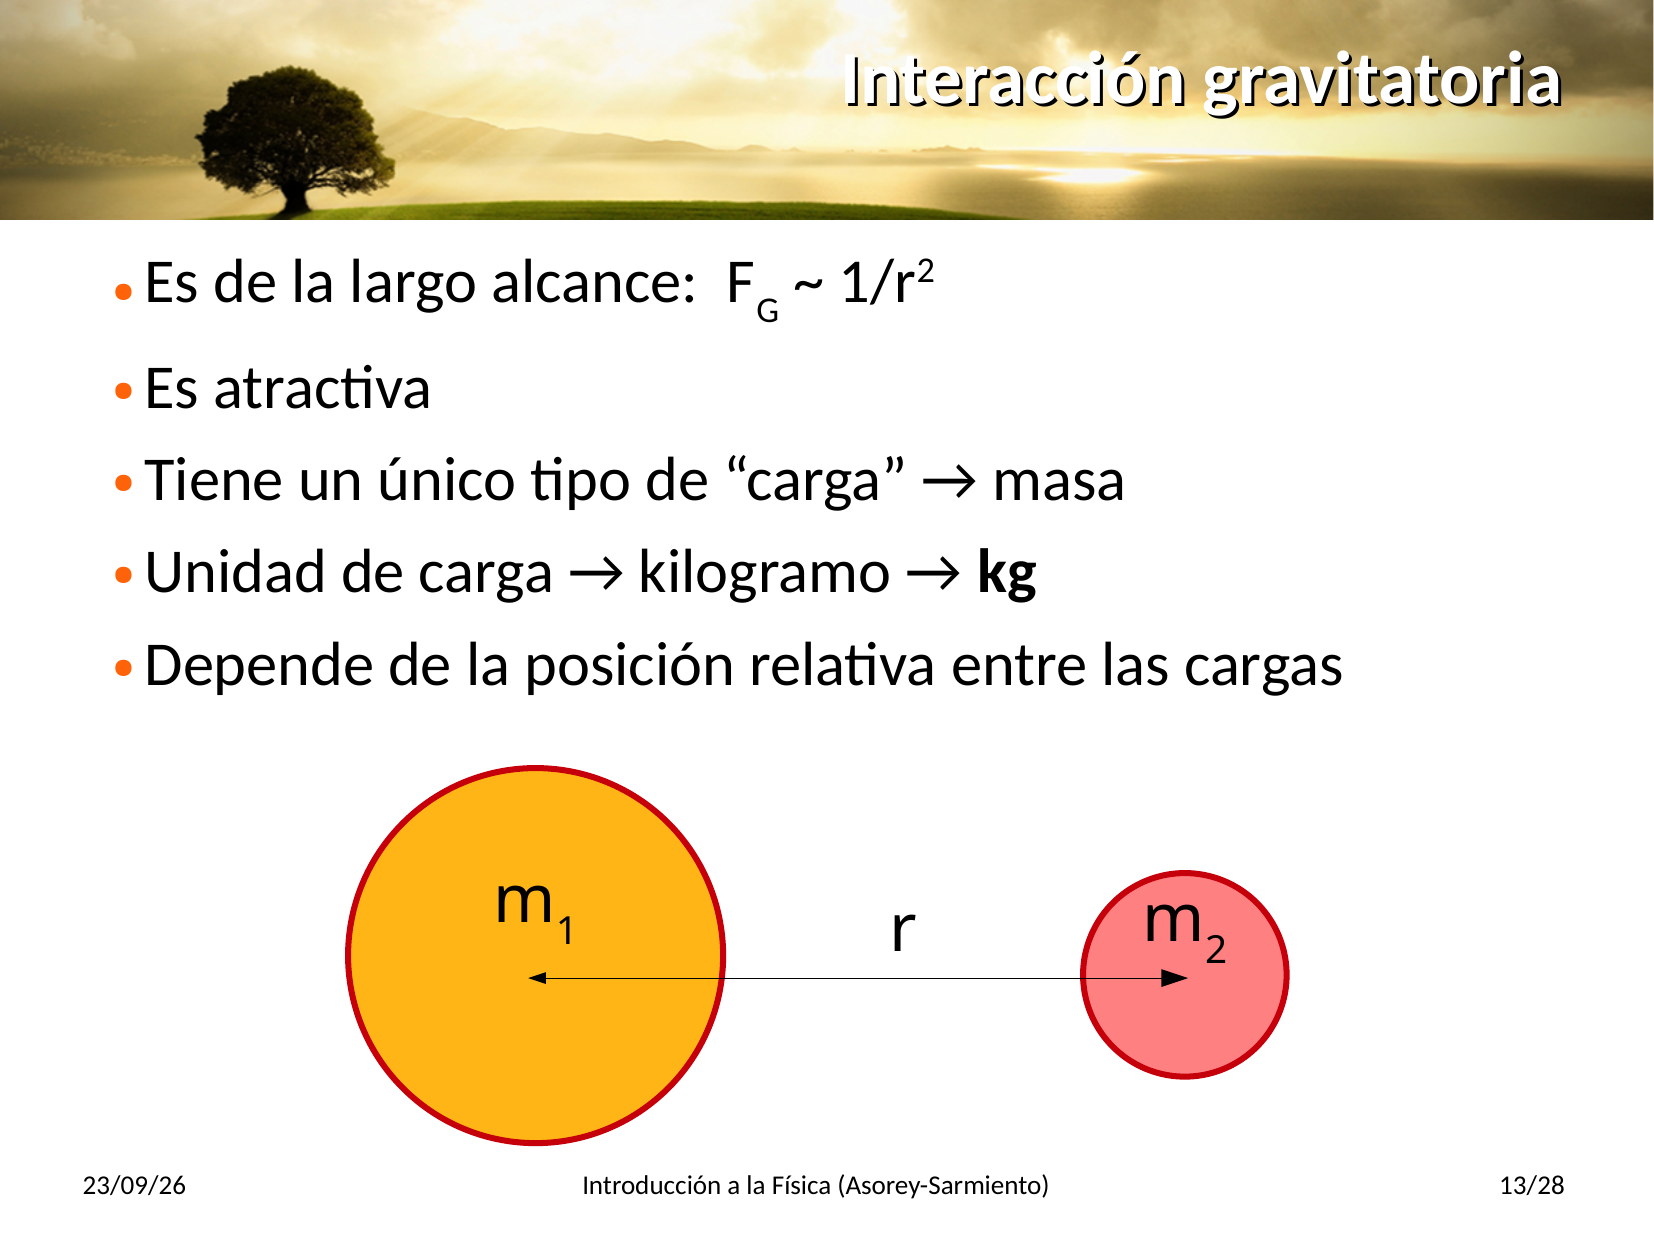

# Interacción gravitatoria
Es de la largo alcance: FG ~ 1/r2
Es atractiva
Tiene un único tipo de “carga” → masa
Unidad de carga → kilogramo → kg
Depende de la posición relativa entre las cargas
m1
r
m2
Introducción a la Física (Asorey-Sarmiento)
13